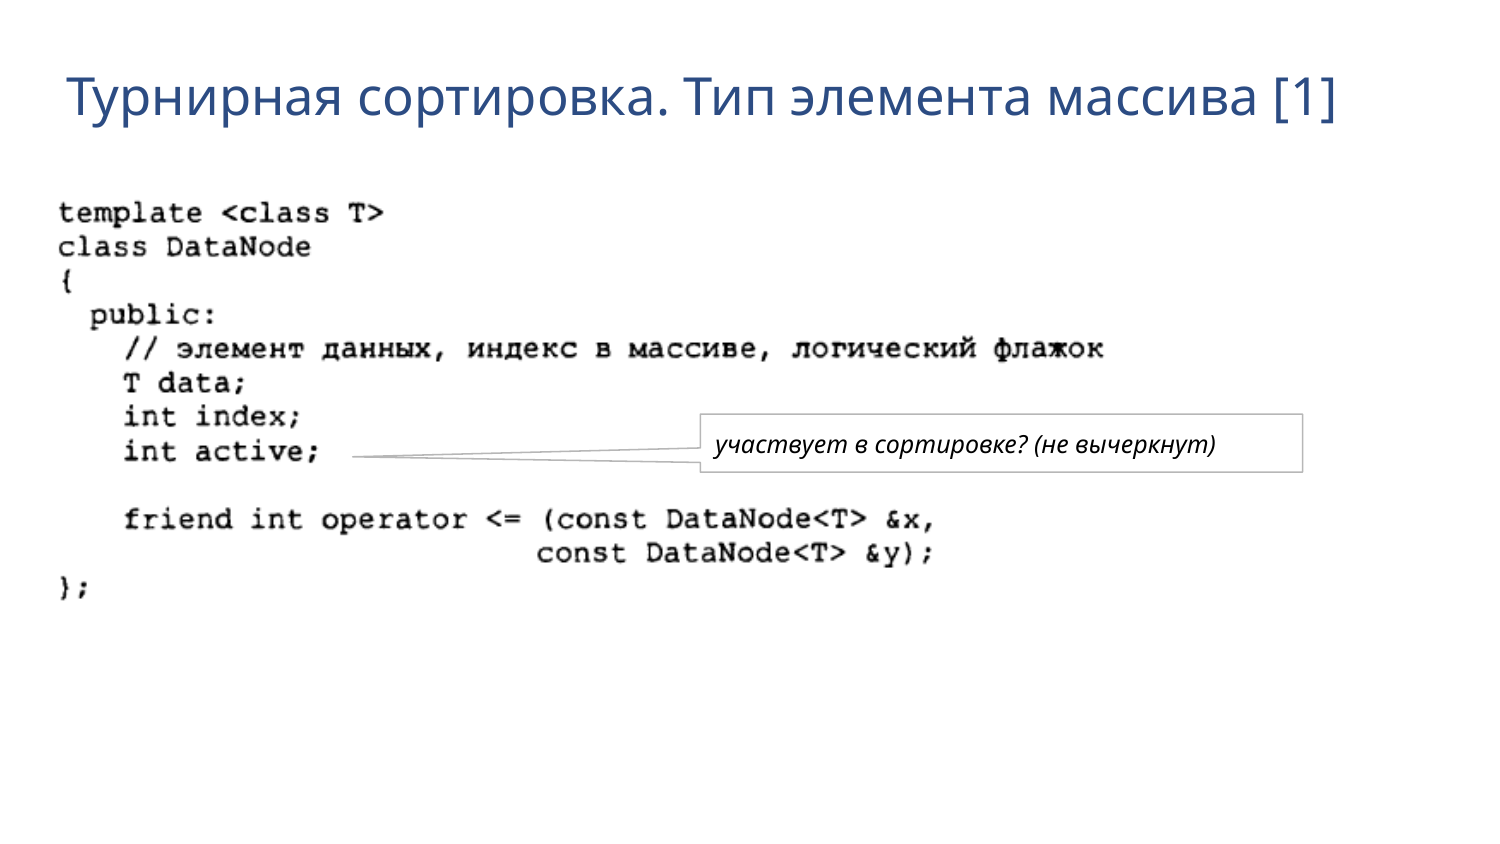

# Турнирная сортировка. Тип элемента массива [1]
участвует в сортировке? (не вычеркнут)